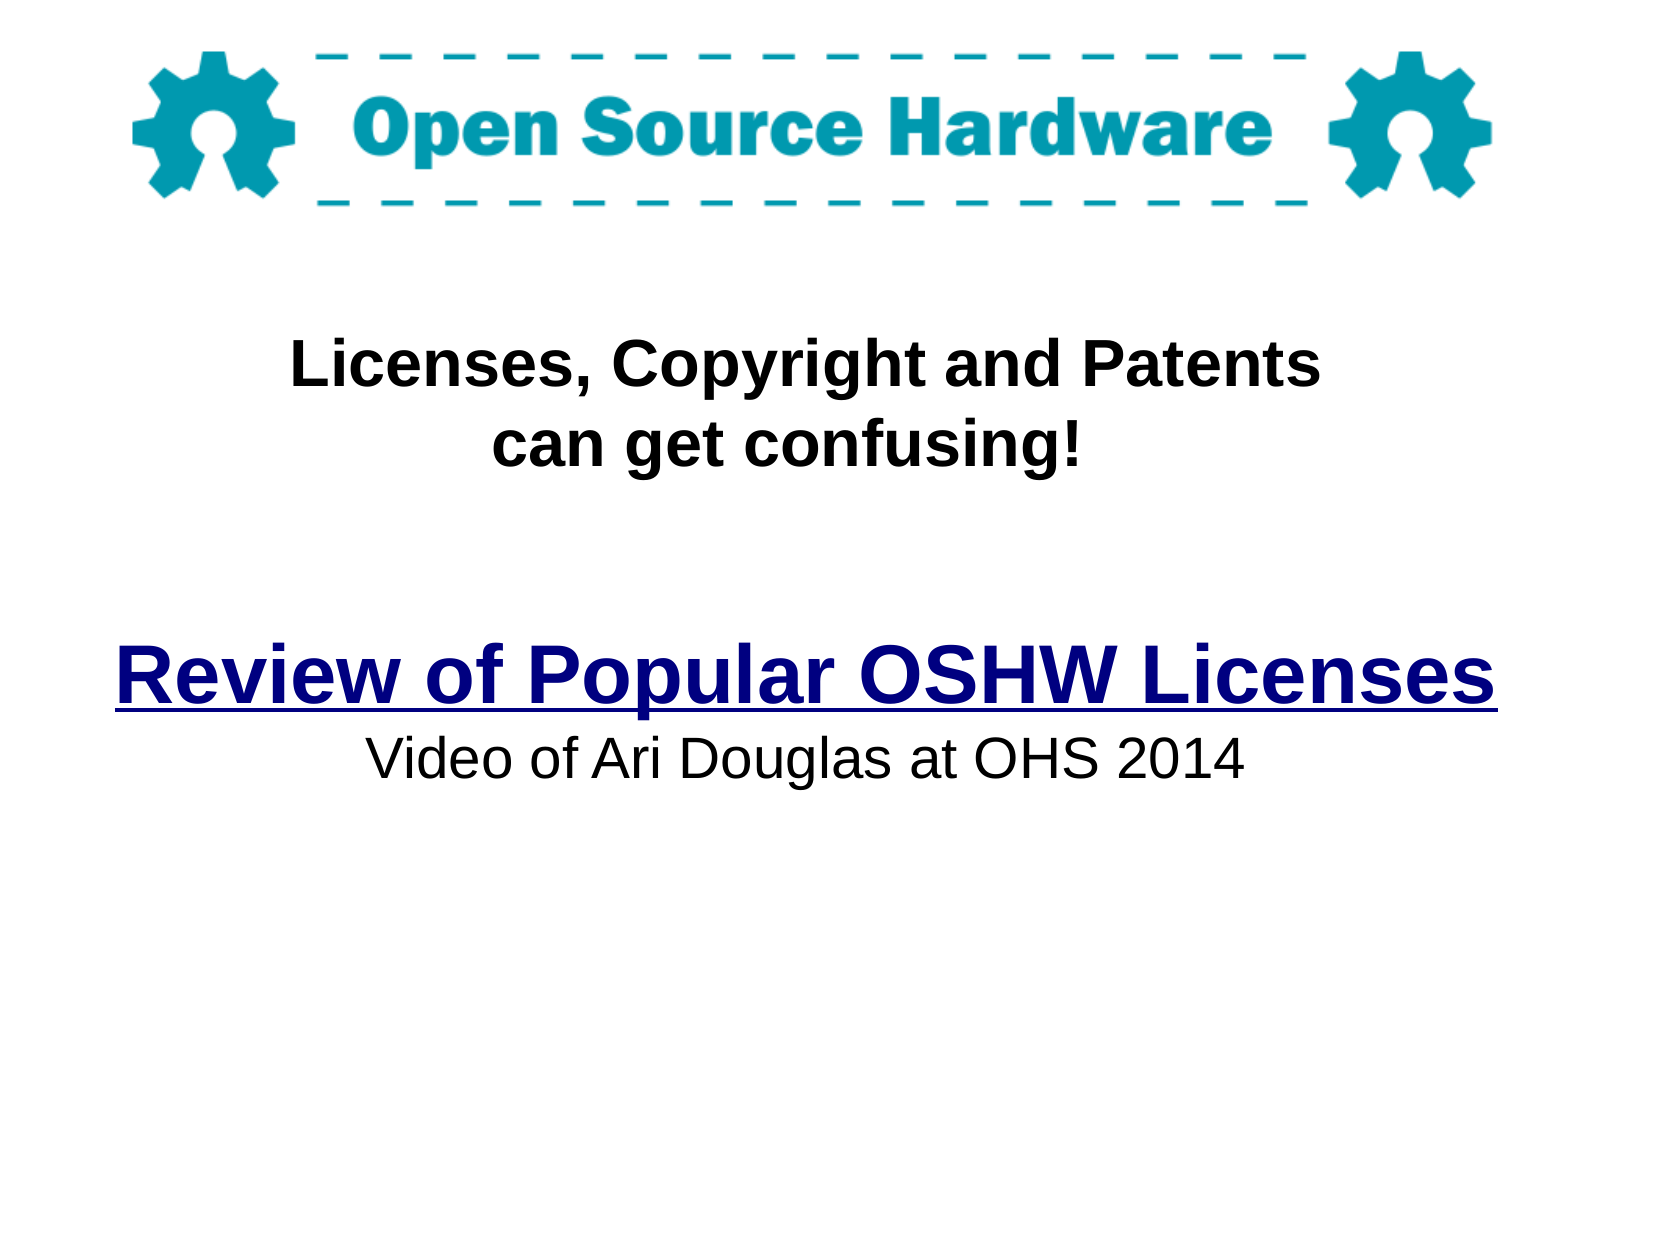

Licenses, Copyright and Patents
can get confusing!
Review of Popular OSHW Licenses
Video of Ari Douglas at OHS 2014